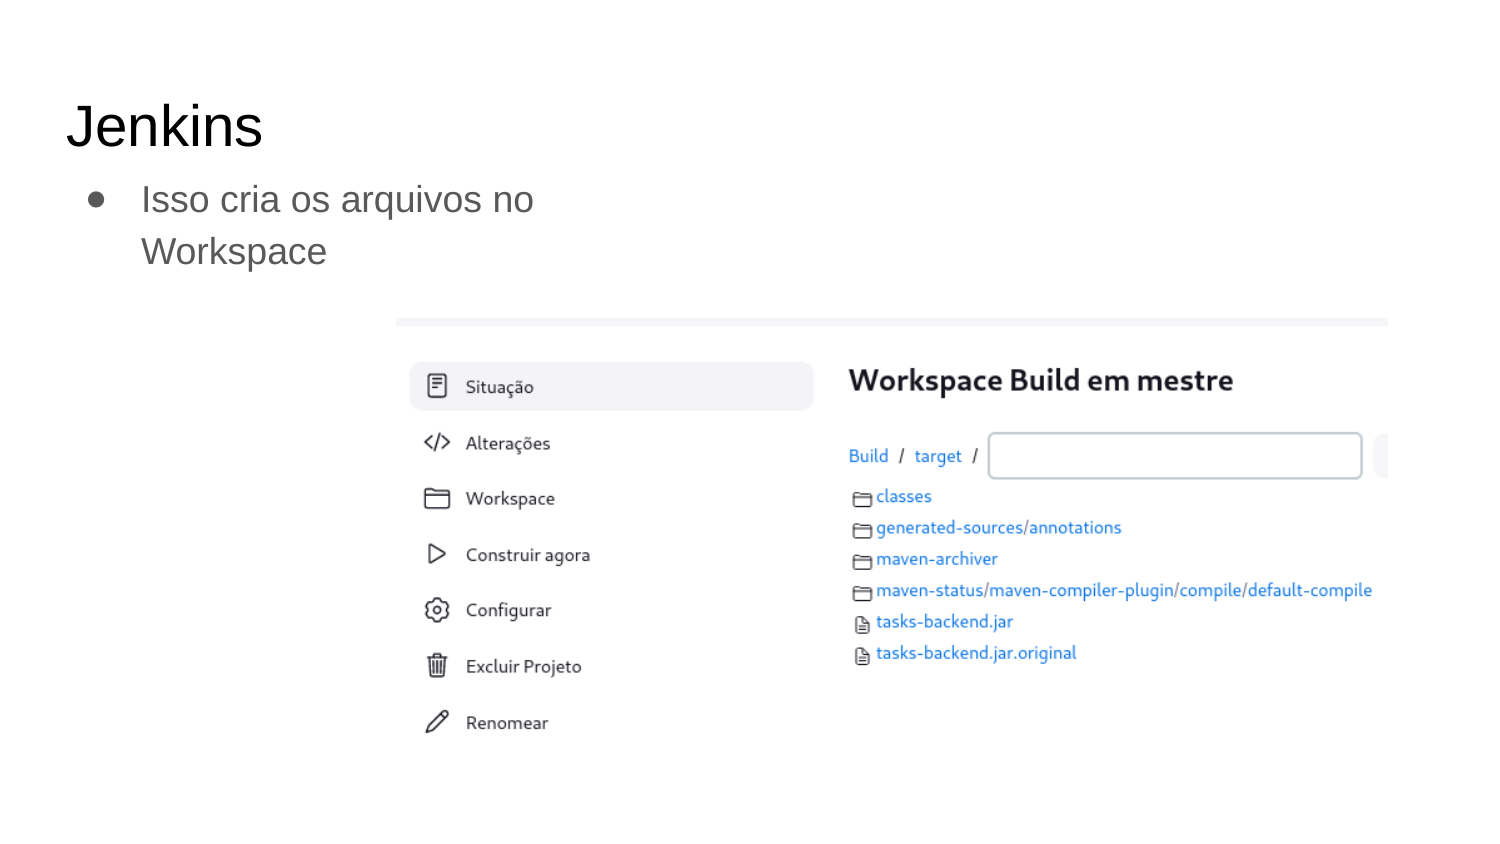

# Jenkins
Isso cria os arquivos no
Workspace